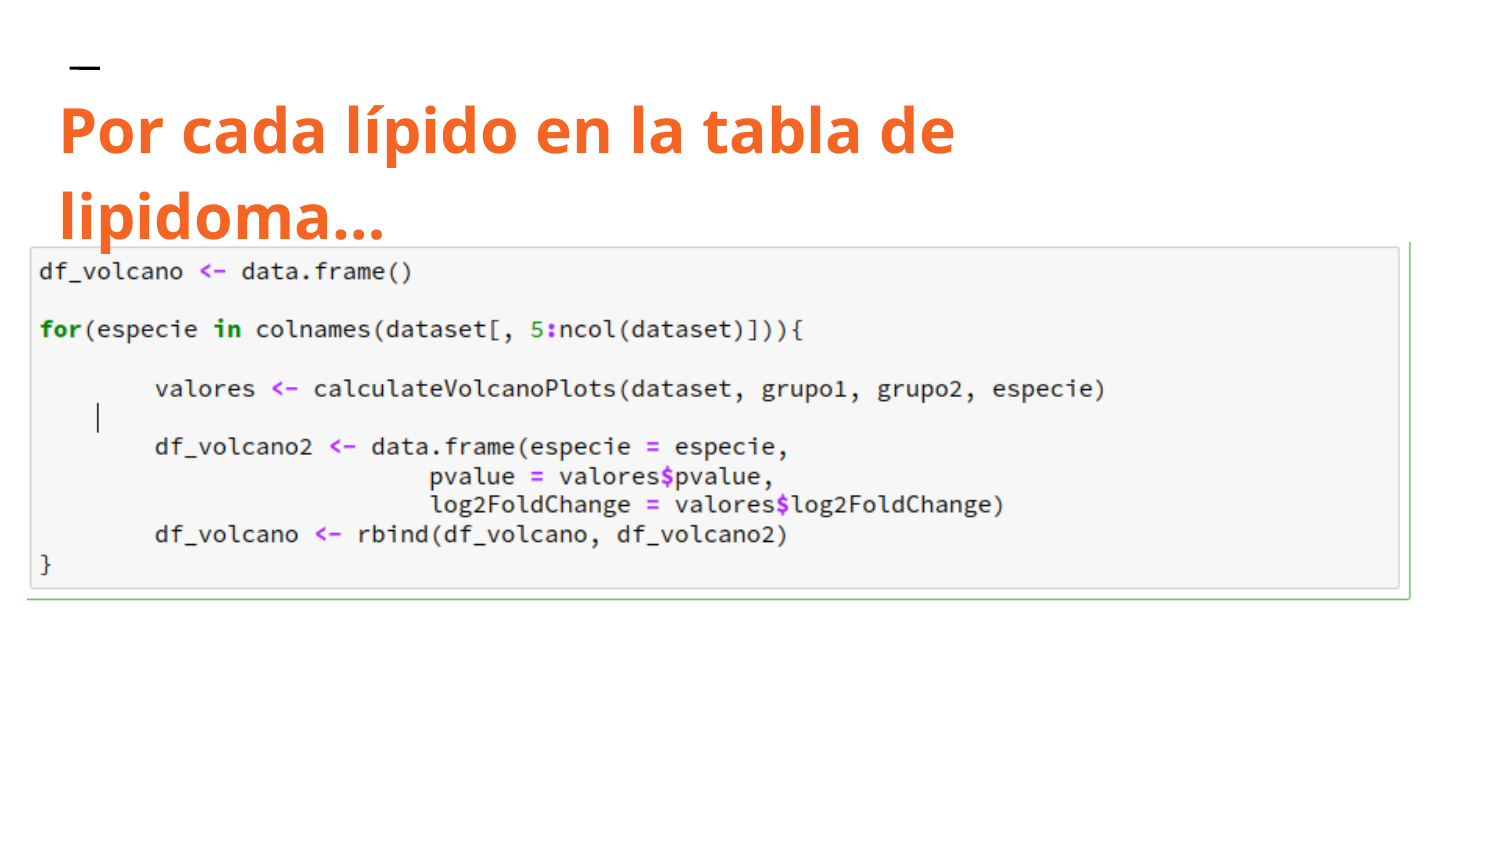

# Por cada lípido en la tabla de lipidoma…